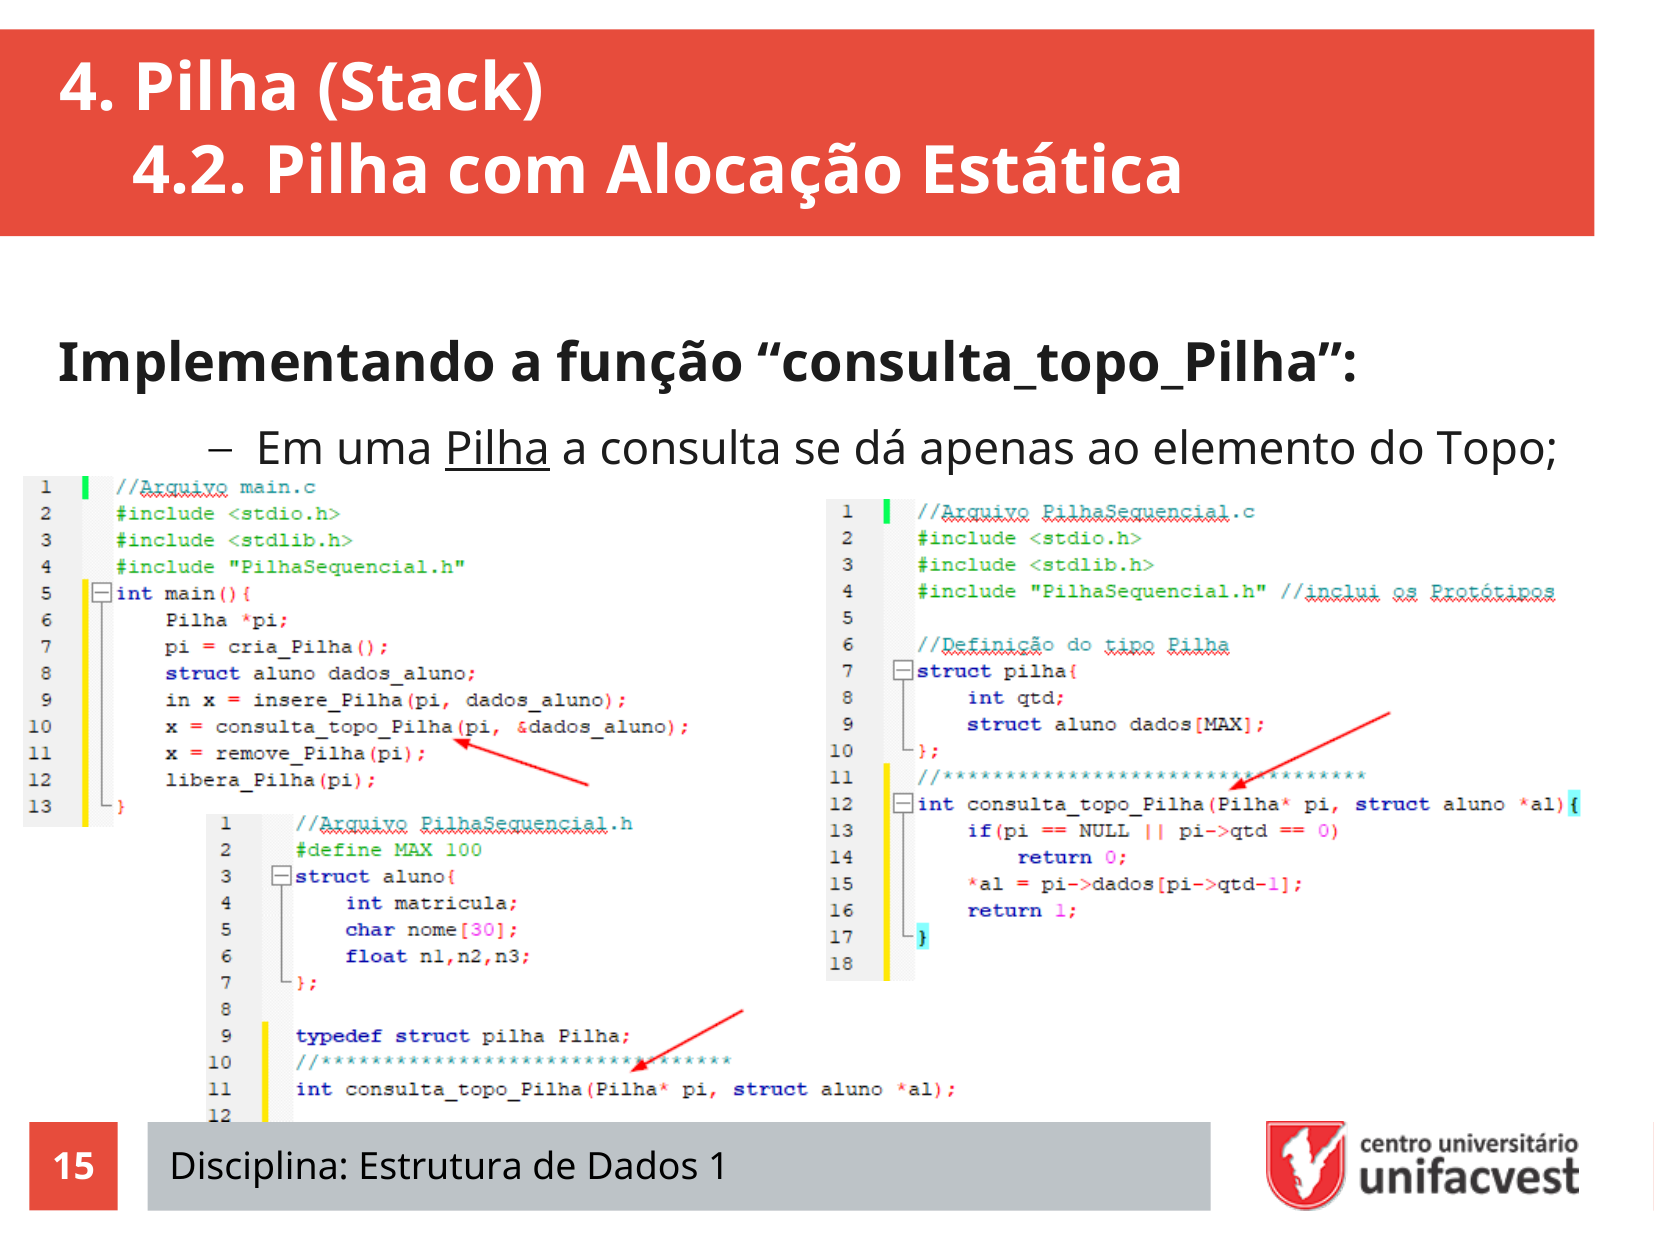

# 4. Pilha (Stack) 4.2. Pilha com Alocação Estática
Implementando a função “consulta_topo_Pilha”:
Em uma Pilha a consulta se dá apenas ao elemento do Topo;
15
Disciplina: Estrutura de Dados 1